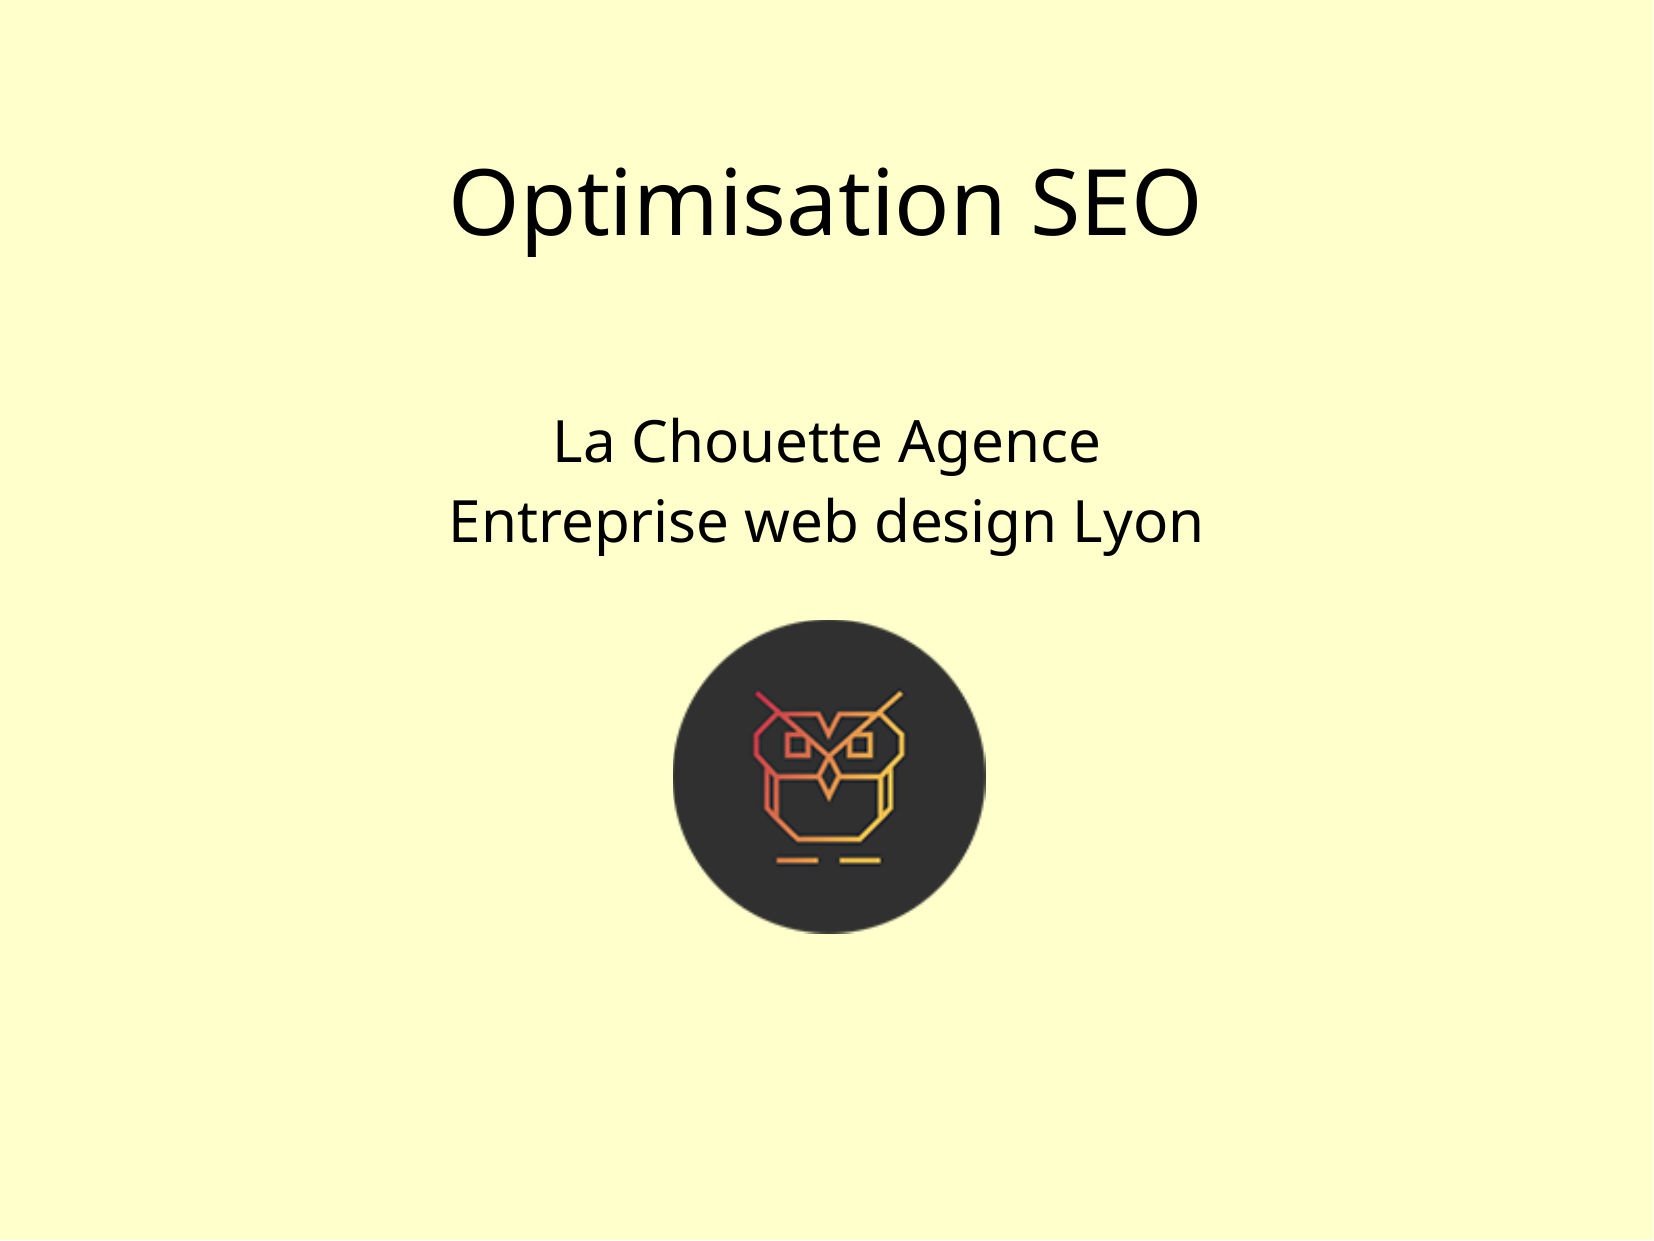

# Optimisation SEO
La Chouette Agence
Entreprise web design Lyon